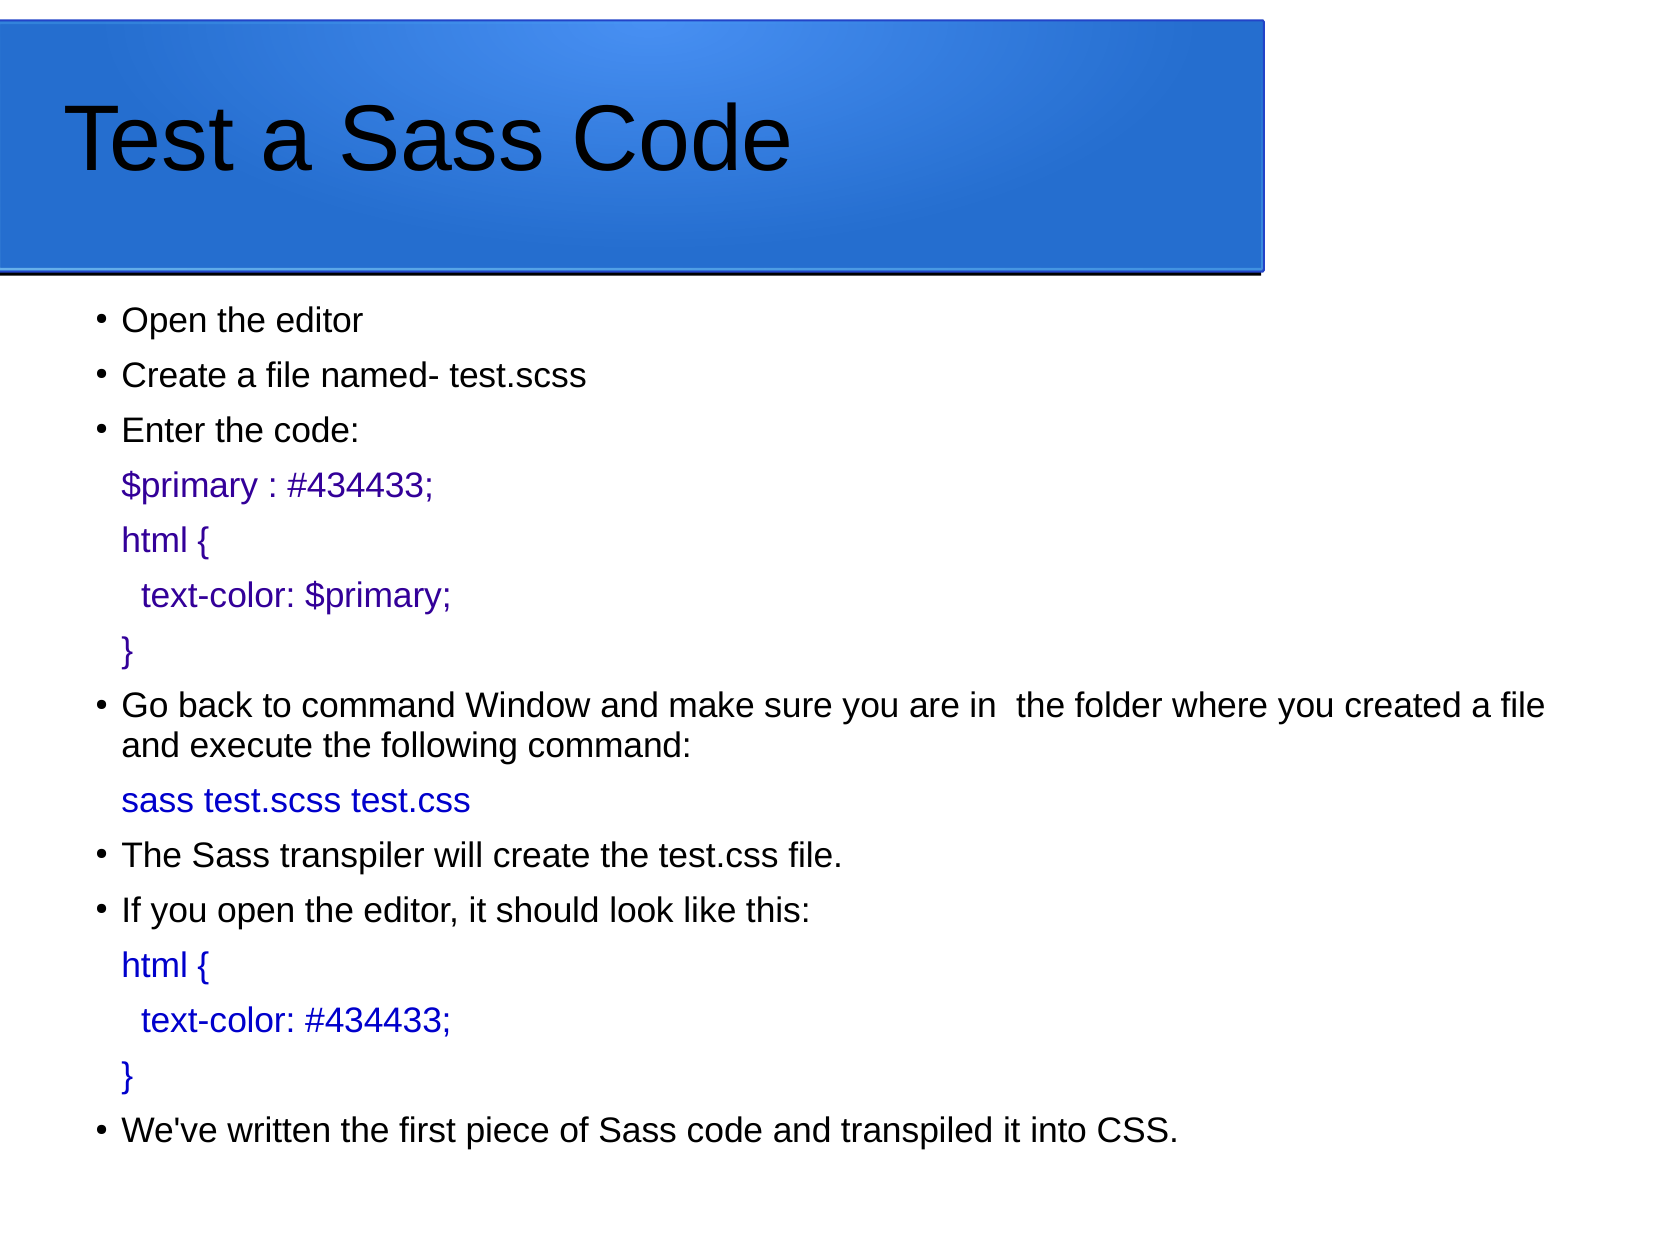

# Test a Sass Code
Open the editor
Create a file named- test.scss
Enter the code:
$primary : #434433;
html {
 text-color: $primary;
}
Go back to command Window and make sure you are in the folder where you created a file and execute the following command:
sass test.scss test.css
The Sass transpiler will create the test.css file.
If you open the editor, it should look like this:
html {
 text-color: #434433;
}
We've written the first piece of Sass code and transpiled it into CSS.